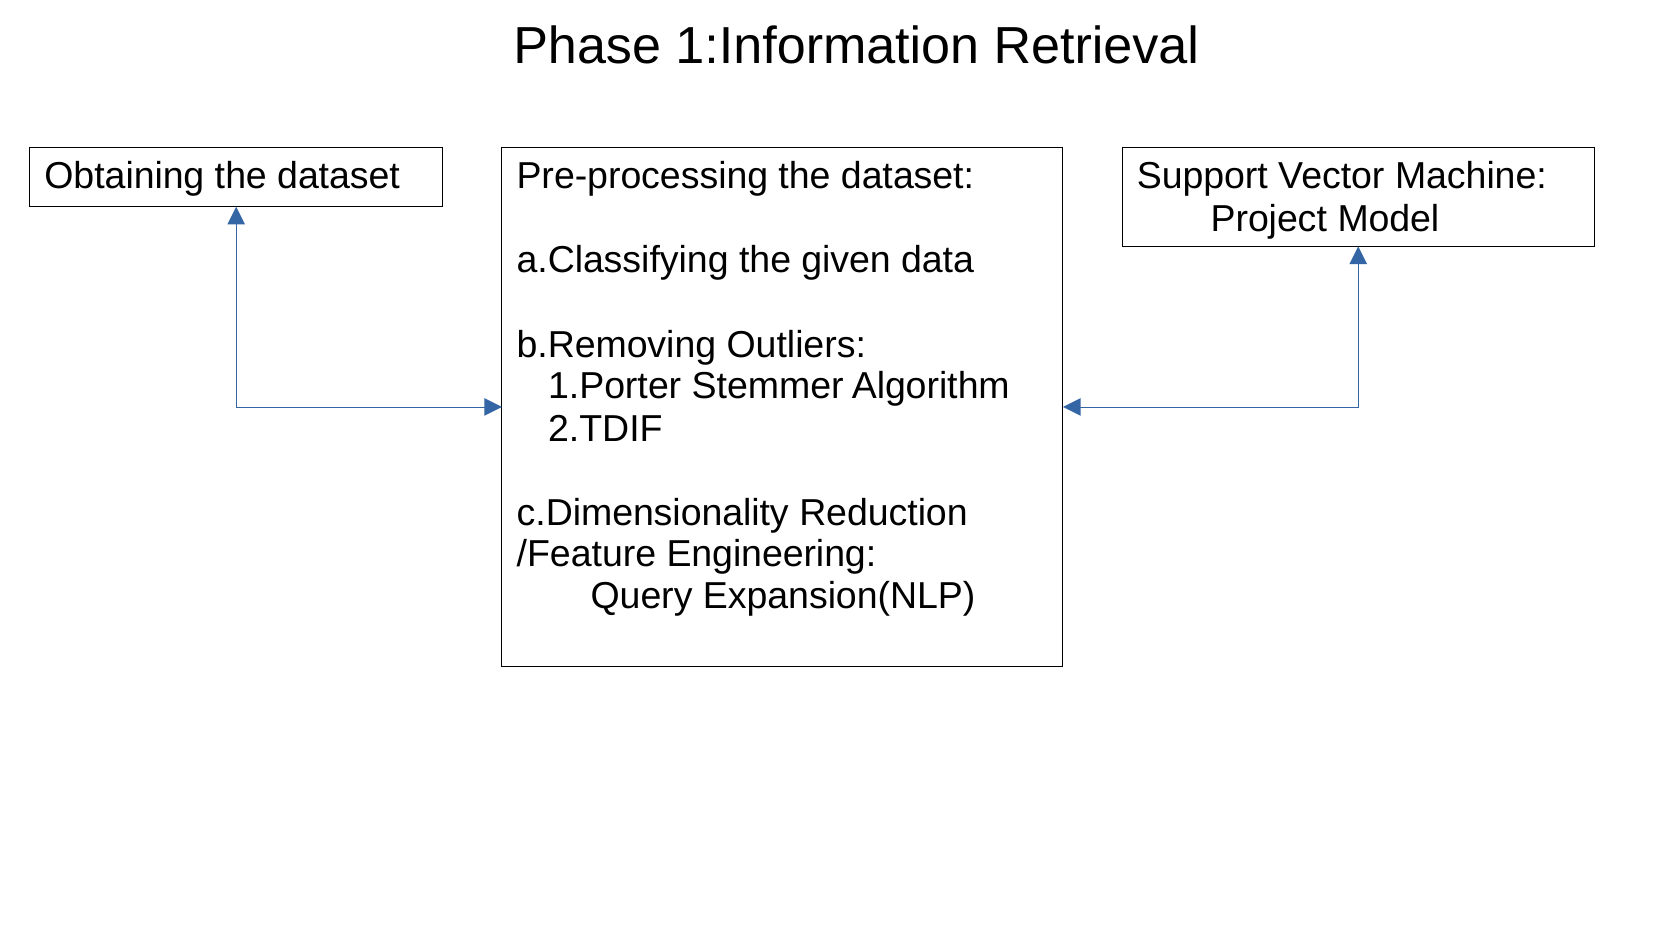

# Phase 1:Information Retrieval
Obtaining the dataset
Pre-processing the dataset:
a.Classifying the given data
b.Removing Outliers:
 1.Porter Stemmer Algorithm
 2.TDIF
c.Dimensionality Reduction /Feature Engineering:
 	Query Expansion(NLP)
Support Vector Machine:
	Project Model